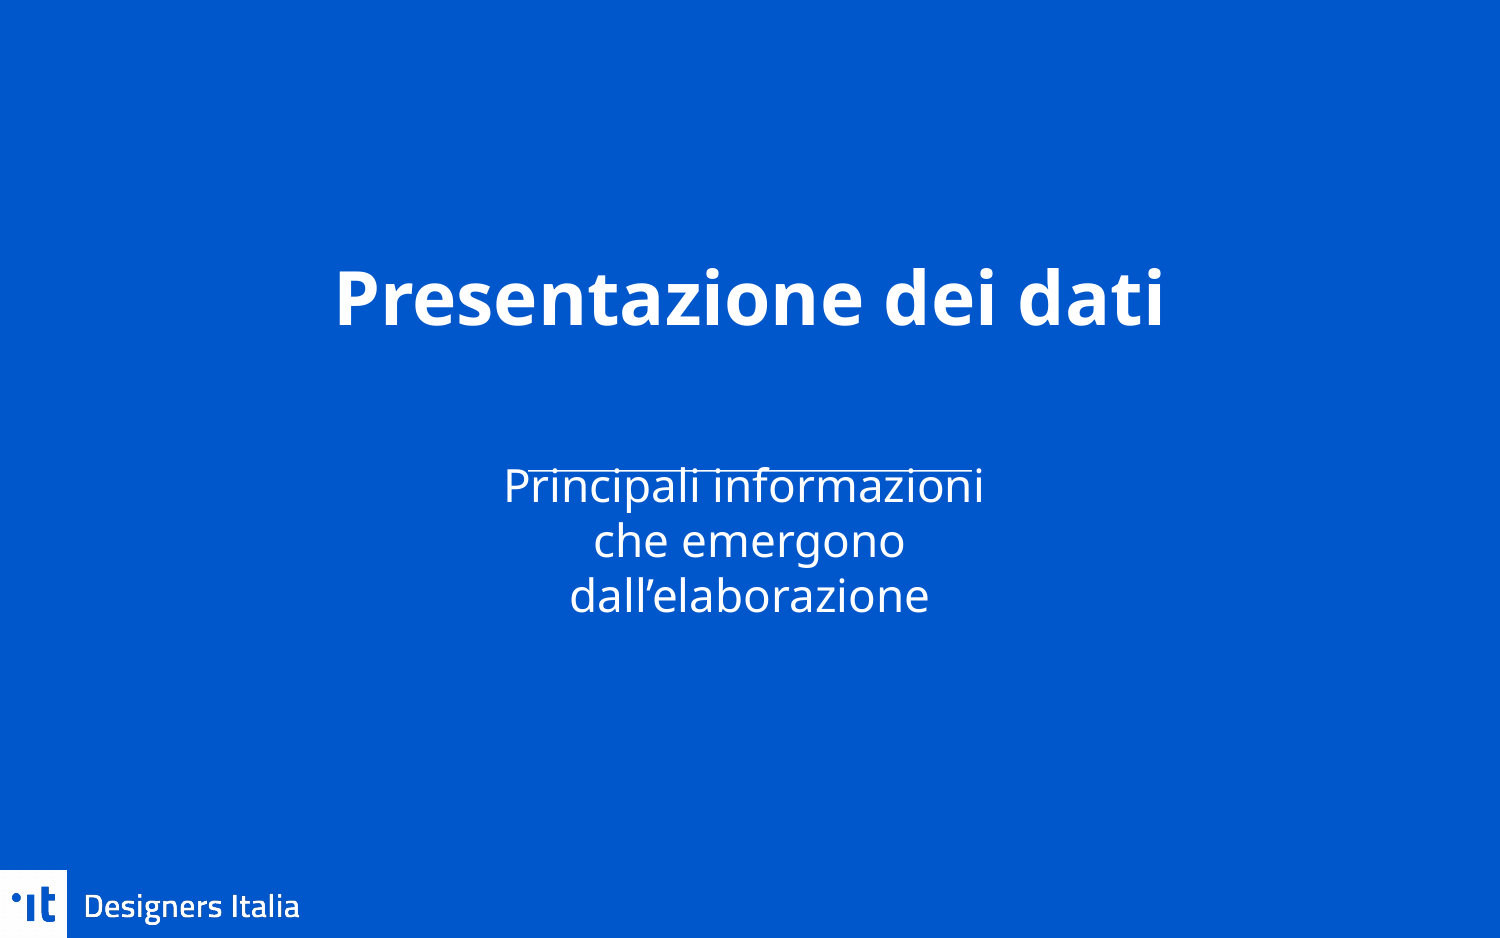

Presentazione dei dati
Principali informazioni
che emergono dall’elaborazione